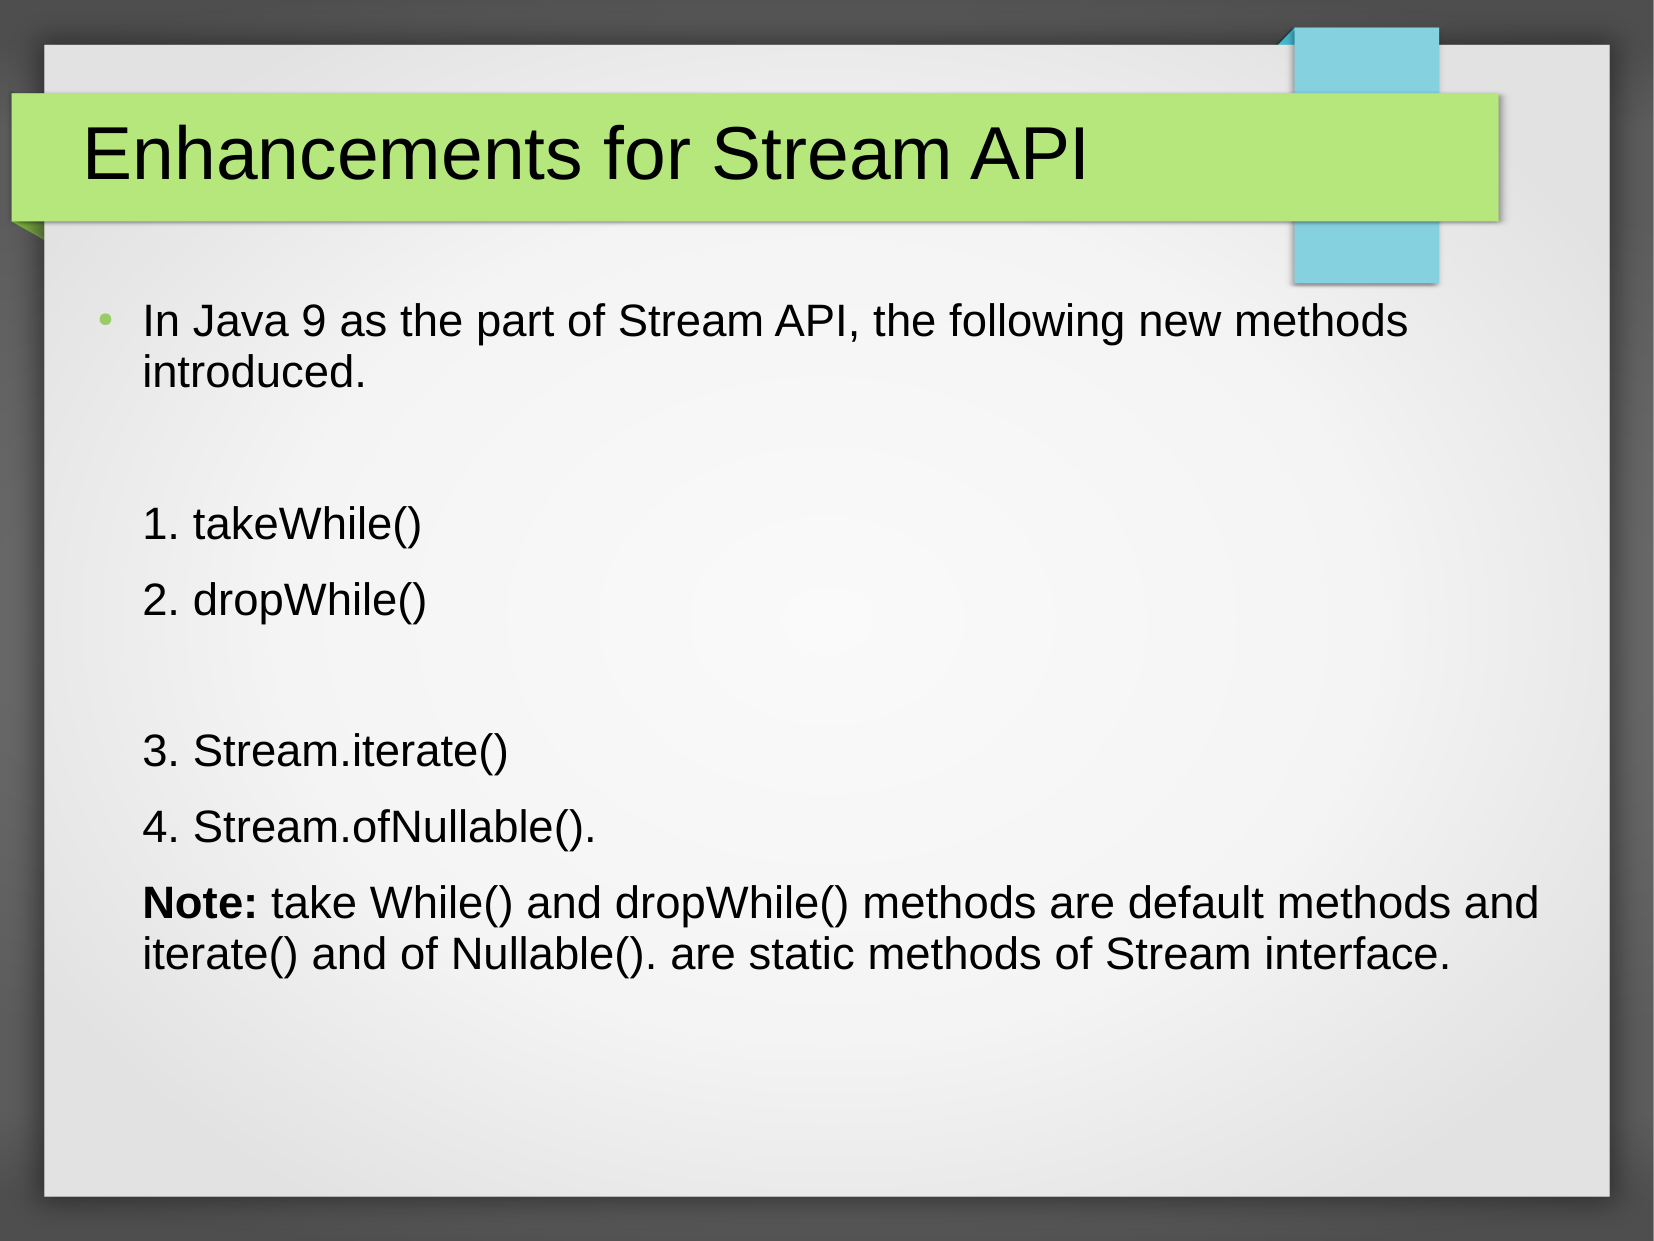

# Enhancements for Stream API
In Java 9 as the part of Stream API, the following new methods introduced.
1. takeWhile()
2. dropWhile()
3. Stream.iterate()
4. Stream.ofNullable().
Note: take While() and dropWhile() methods are default methods and iterate() and of Nullable(). are static methods of Stream interface.